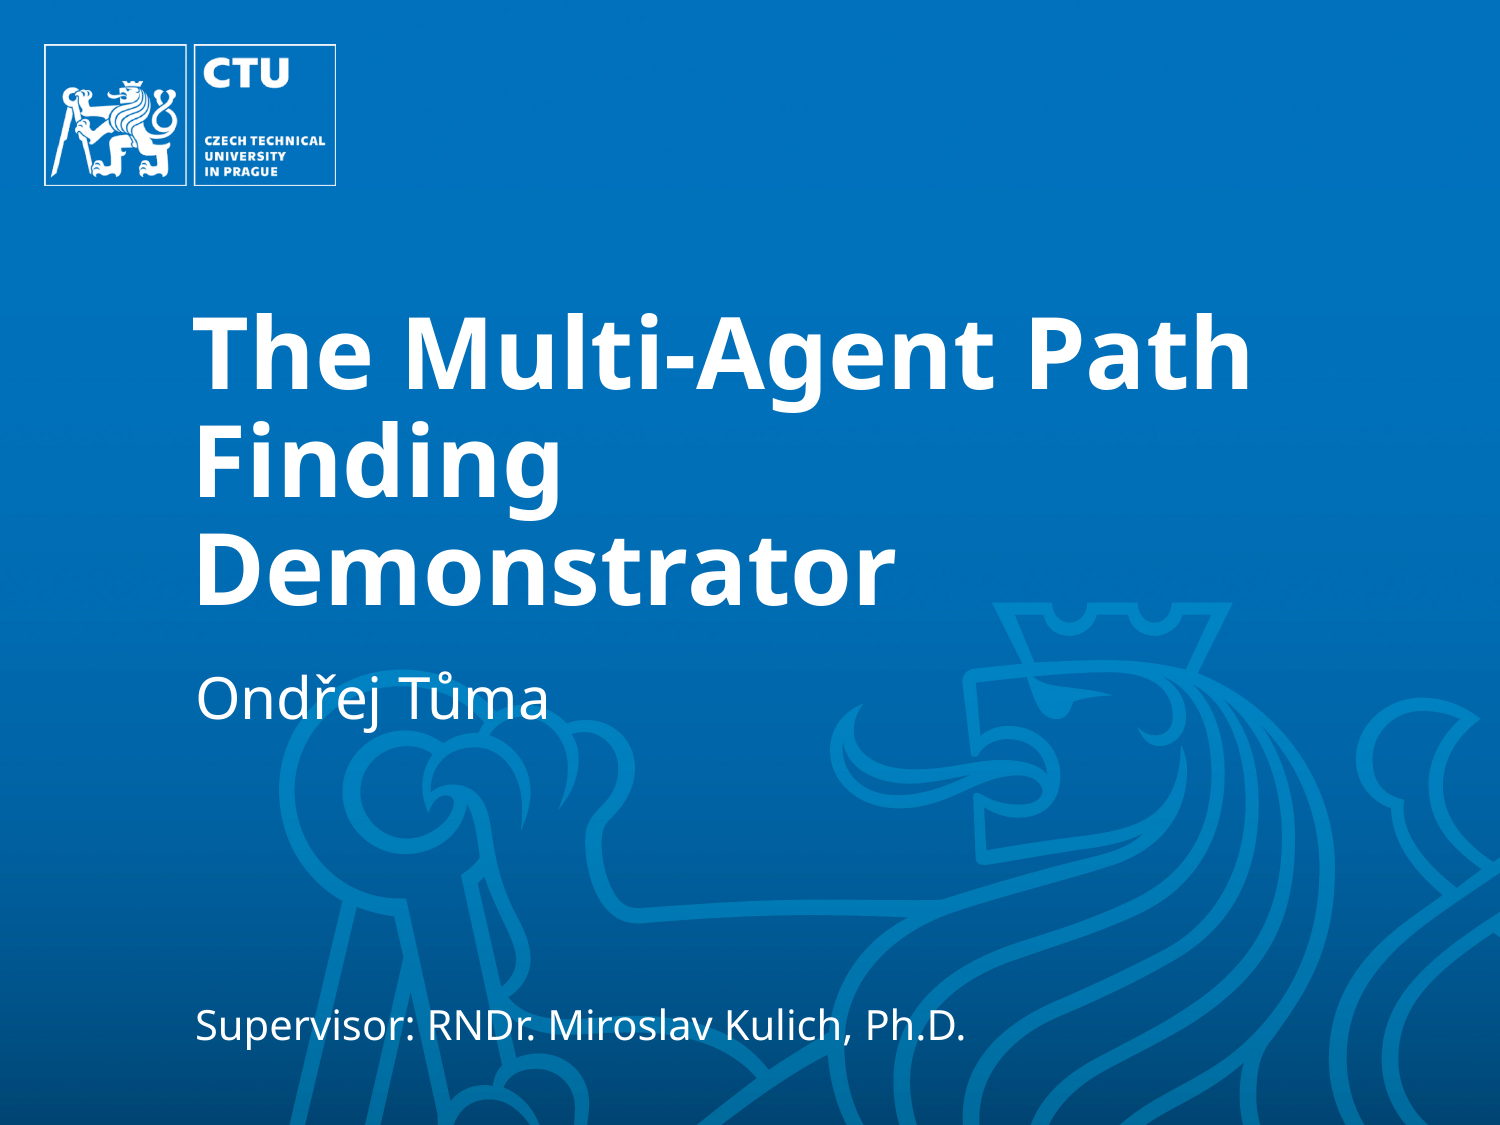

# The Multi-Agent Path Finding Demonstrator
Ondřej Tůma
Supervisor: RNDr. Miroslav Kulich, Ph.D.